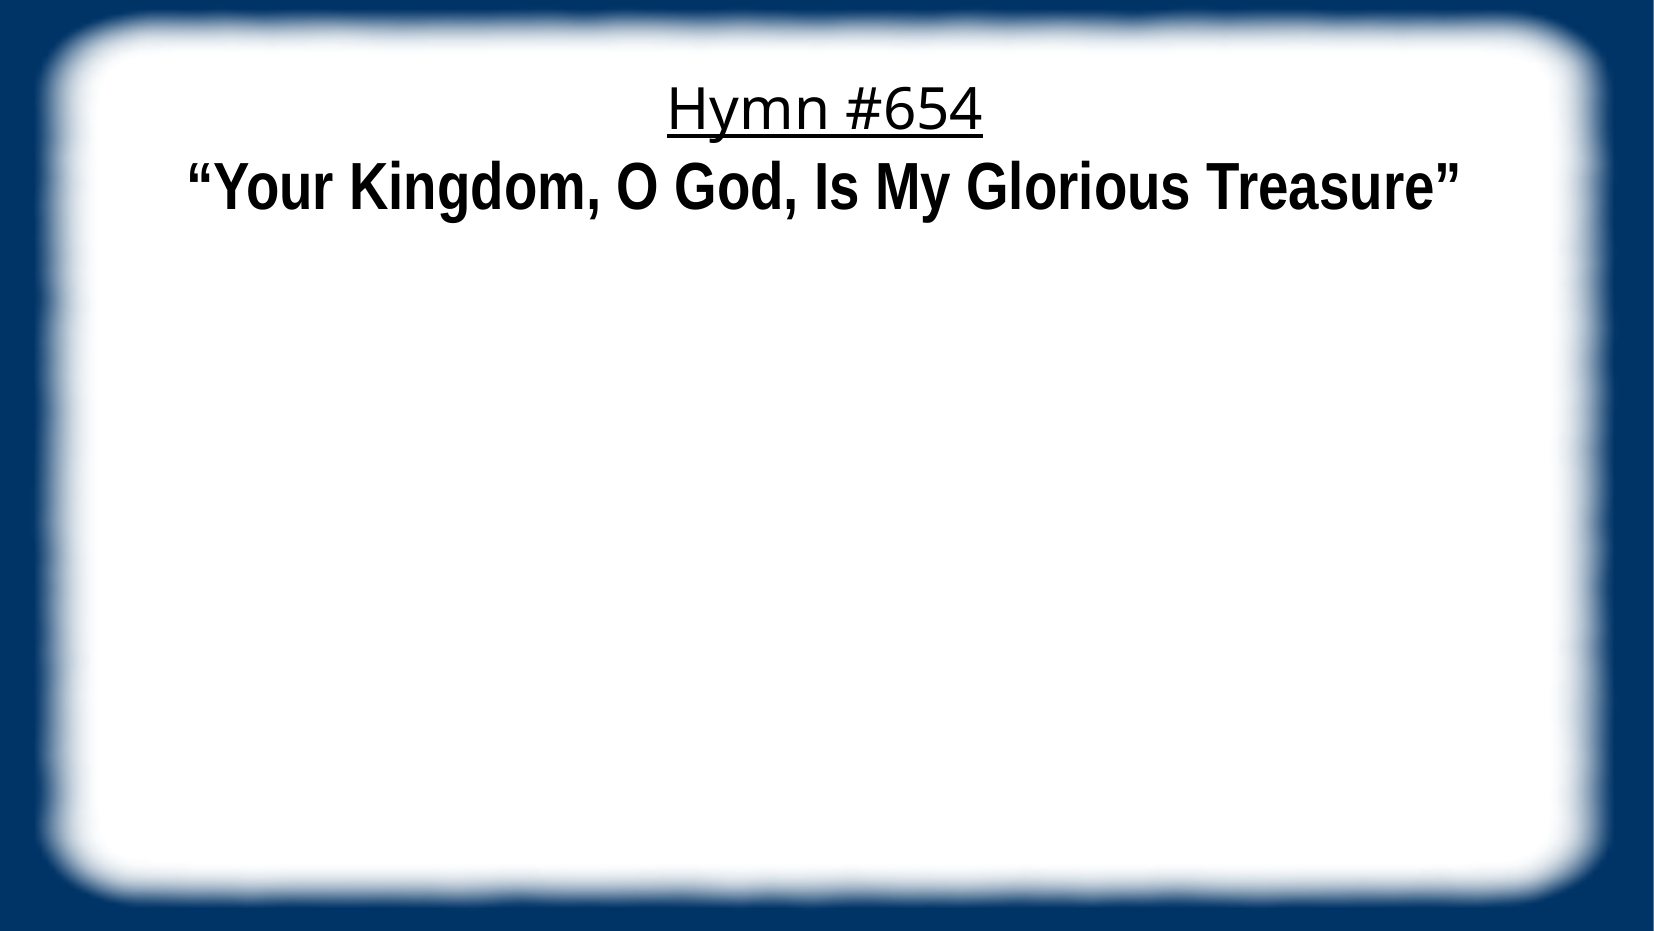

Hymn #654
“Your Kingdom, O God, Is My Glorious Treasure”